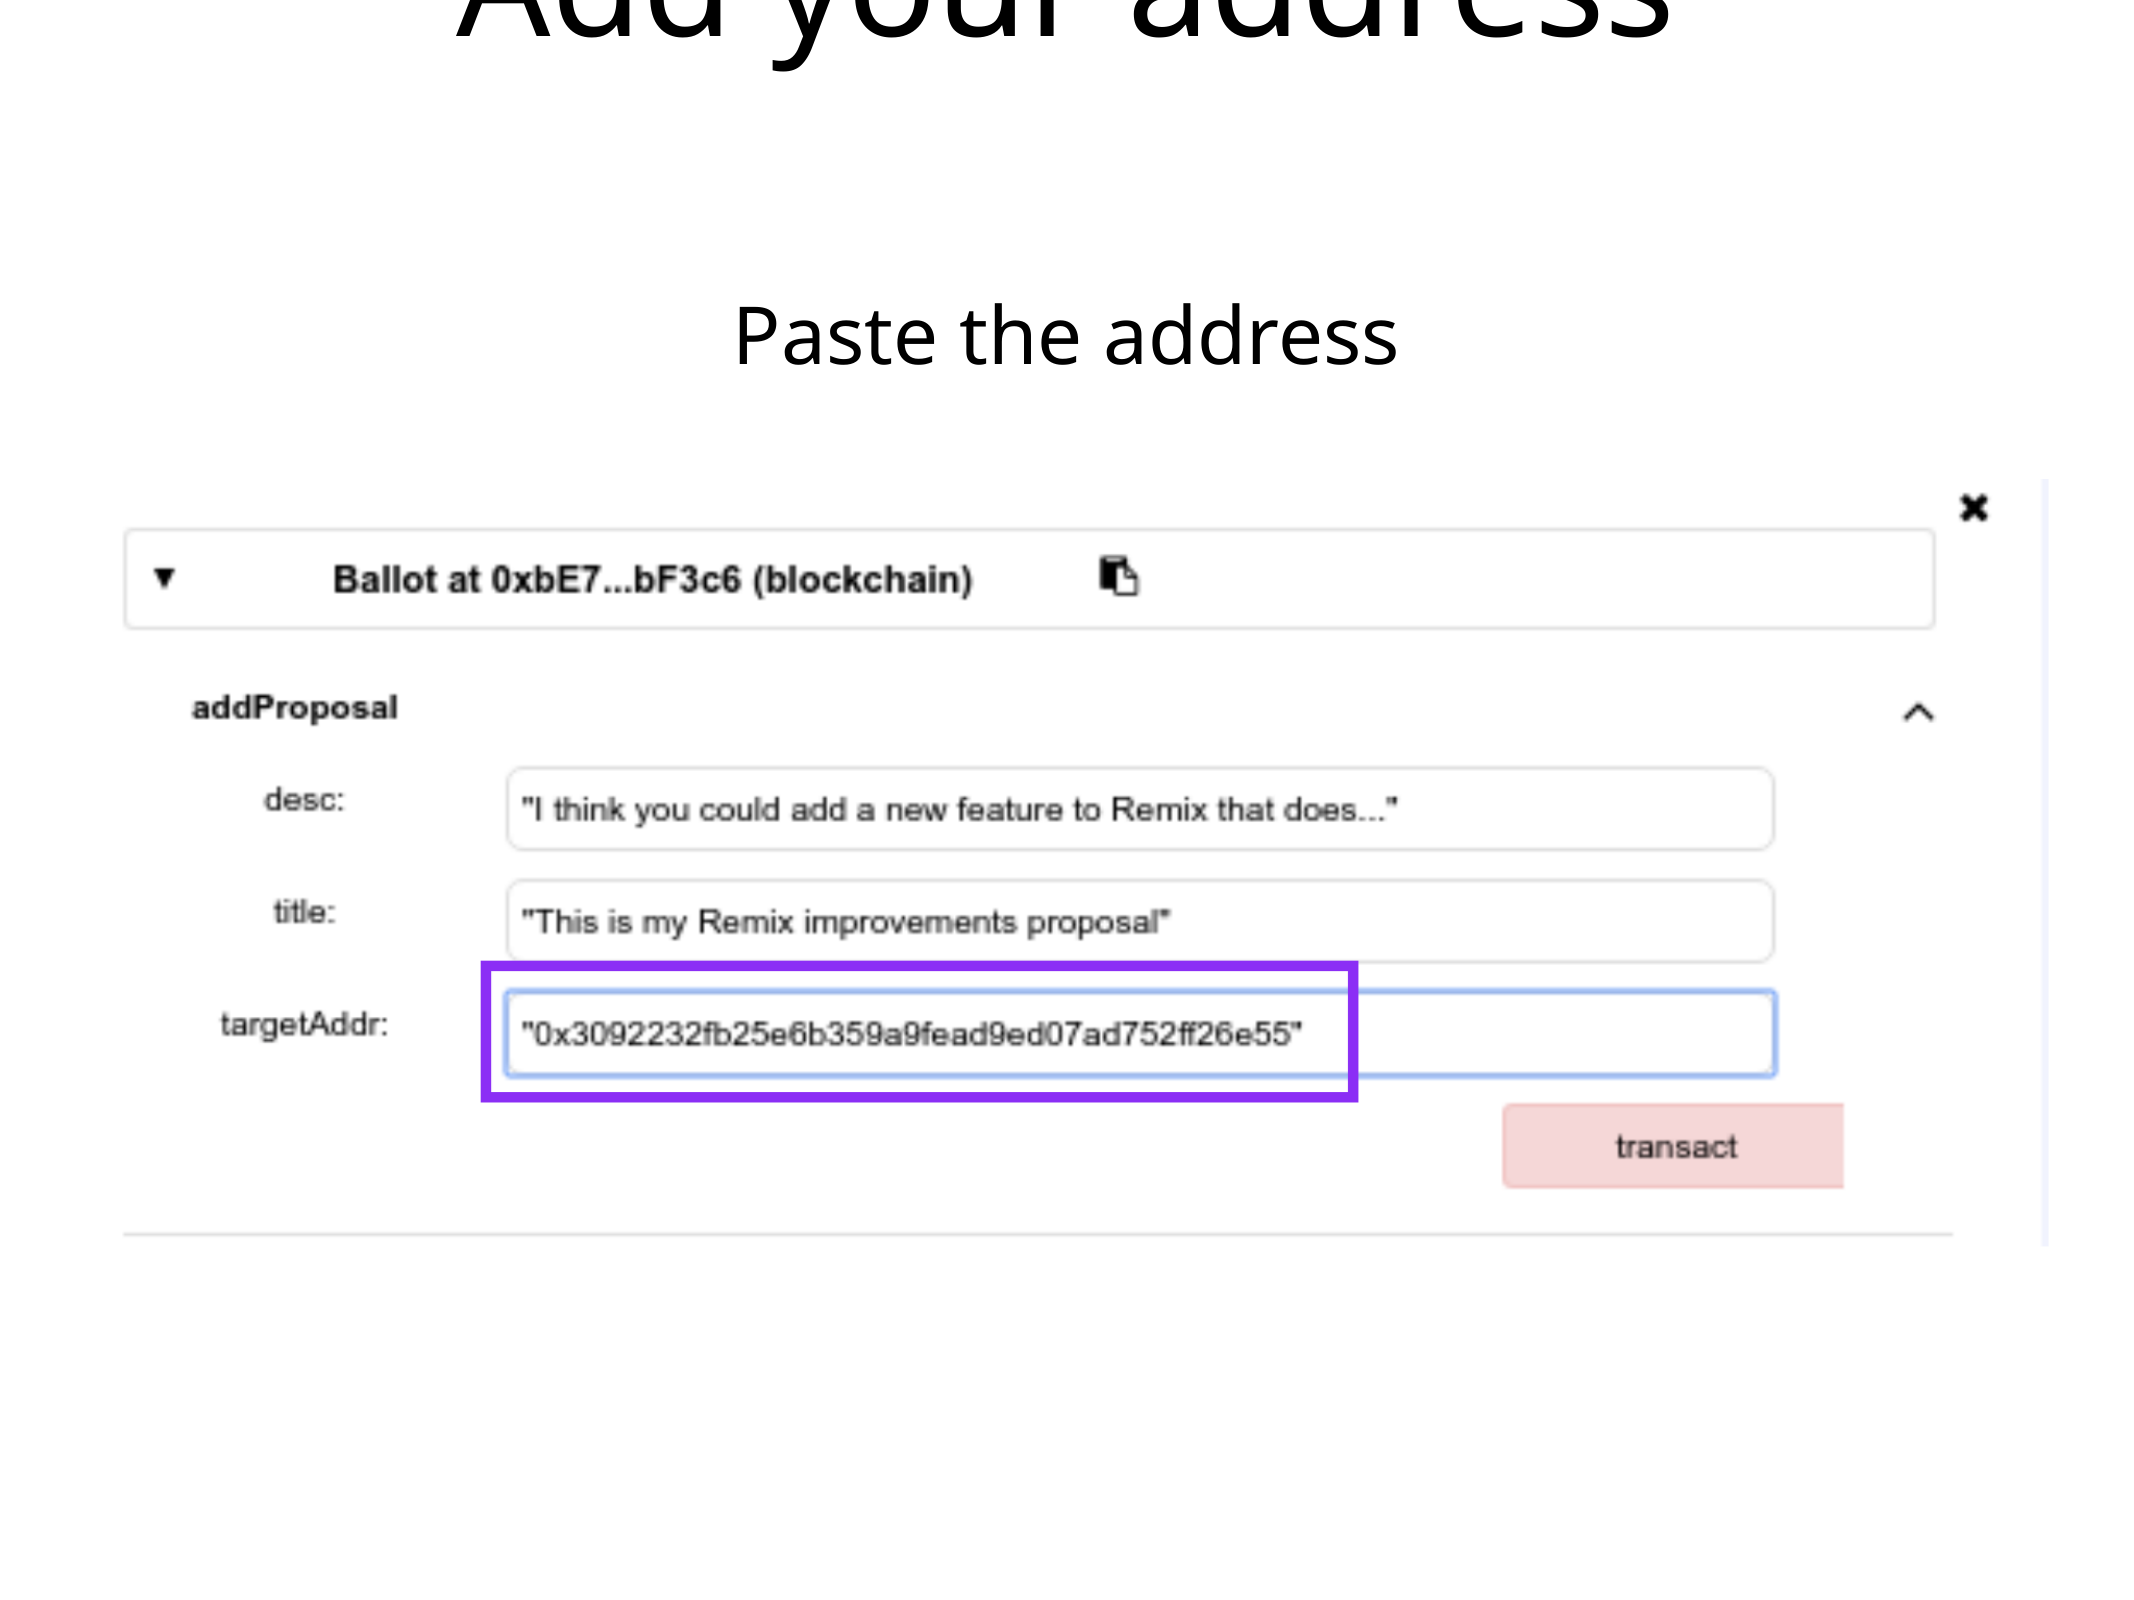

# Add your address
Paste the address
( when dependencies.js is the active file )